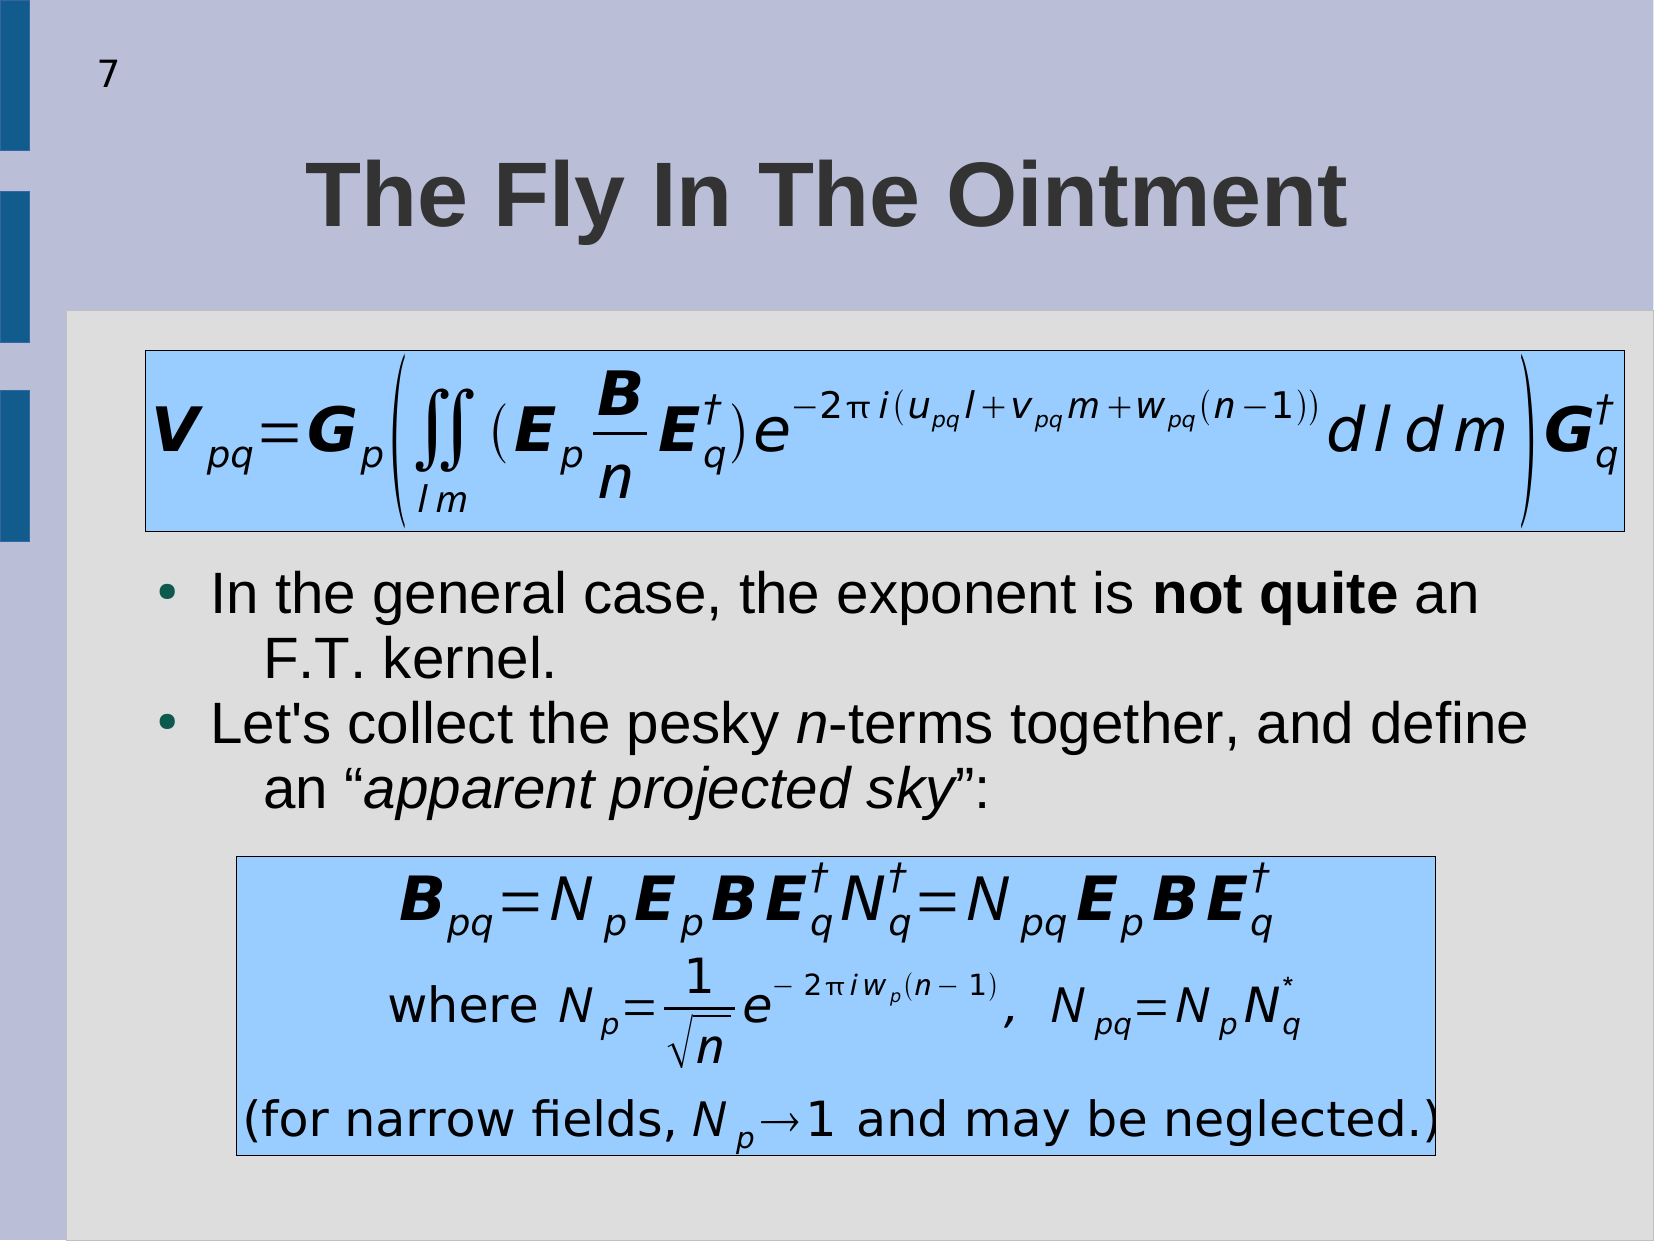

# The Fly In The Ointment
In the general case, the exponent is not quite an F.T. kernel.
Let's collect the pesky n-terms together, and define an “apparent projected sky”: